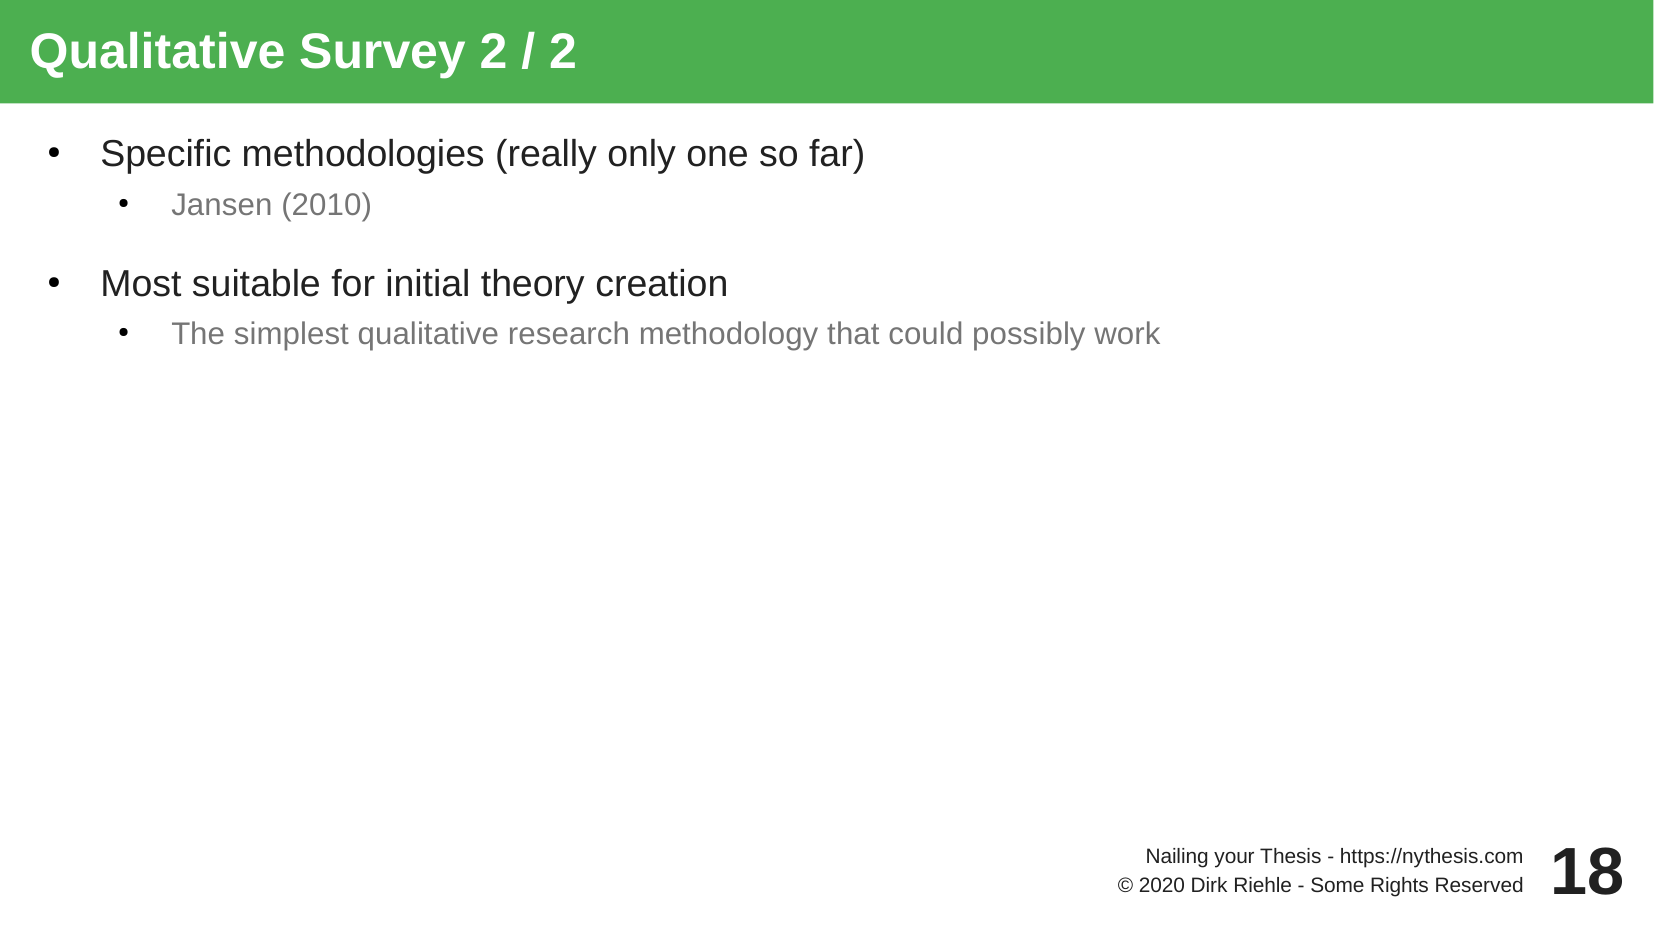

# Qualitative Survey 2 / 2
Specific methodologies (really only one so far)
Jansen (2010)
Most suitable for initial theory creation
The simplest qualitative research methodology that could possibly work
Nailing your Thesis - https://nythesis.com
18
© 2020 Dirk Riehle - Some Rights Reserved